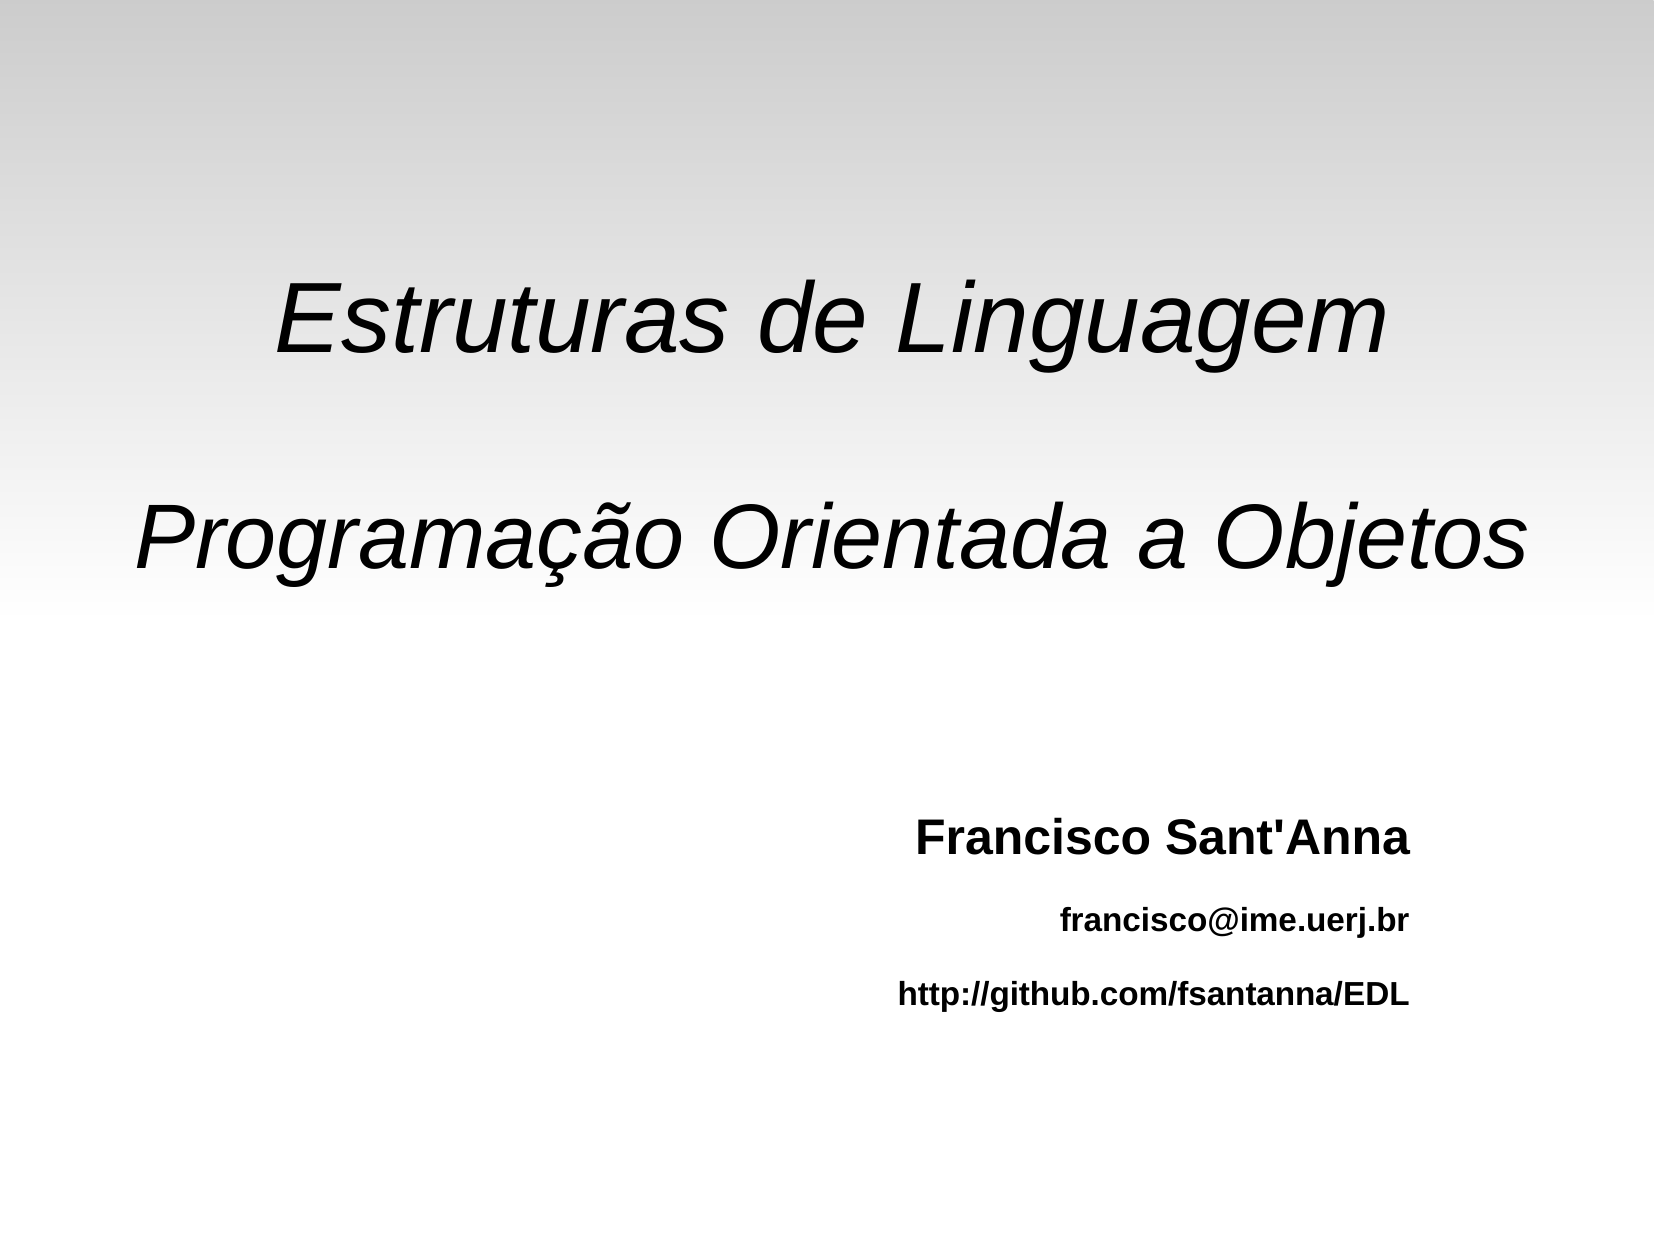

# Estruturas de Linguagem
Programação Orientada a Objetos
Francisco Sant'Anna
francisco@ime.uerj.br
http://github.com/fsantanna/EDL